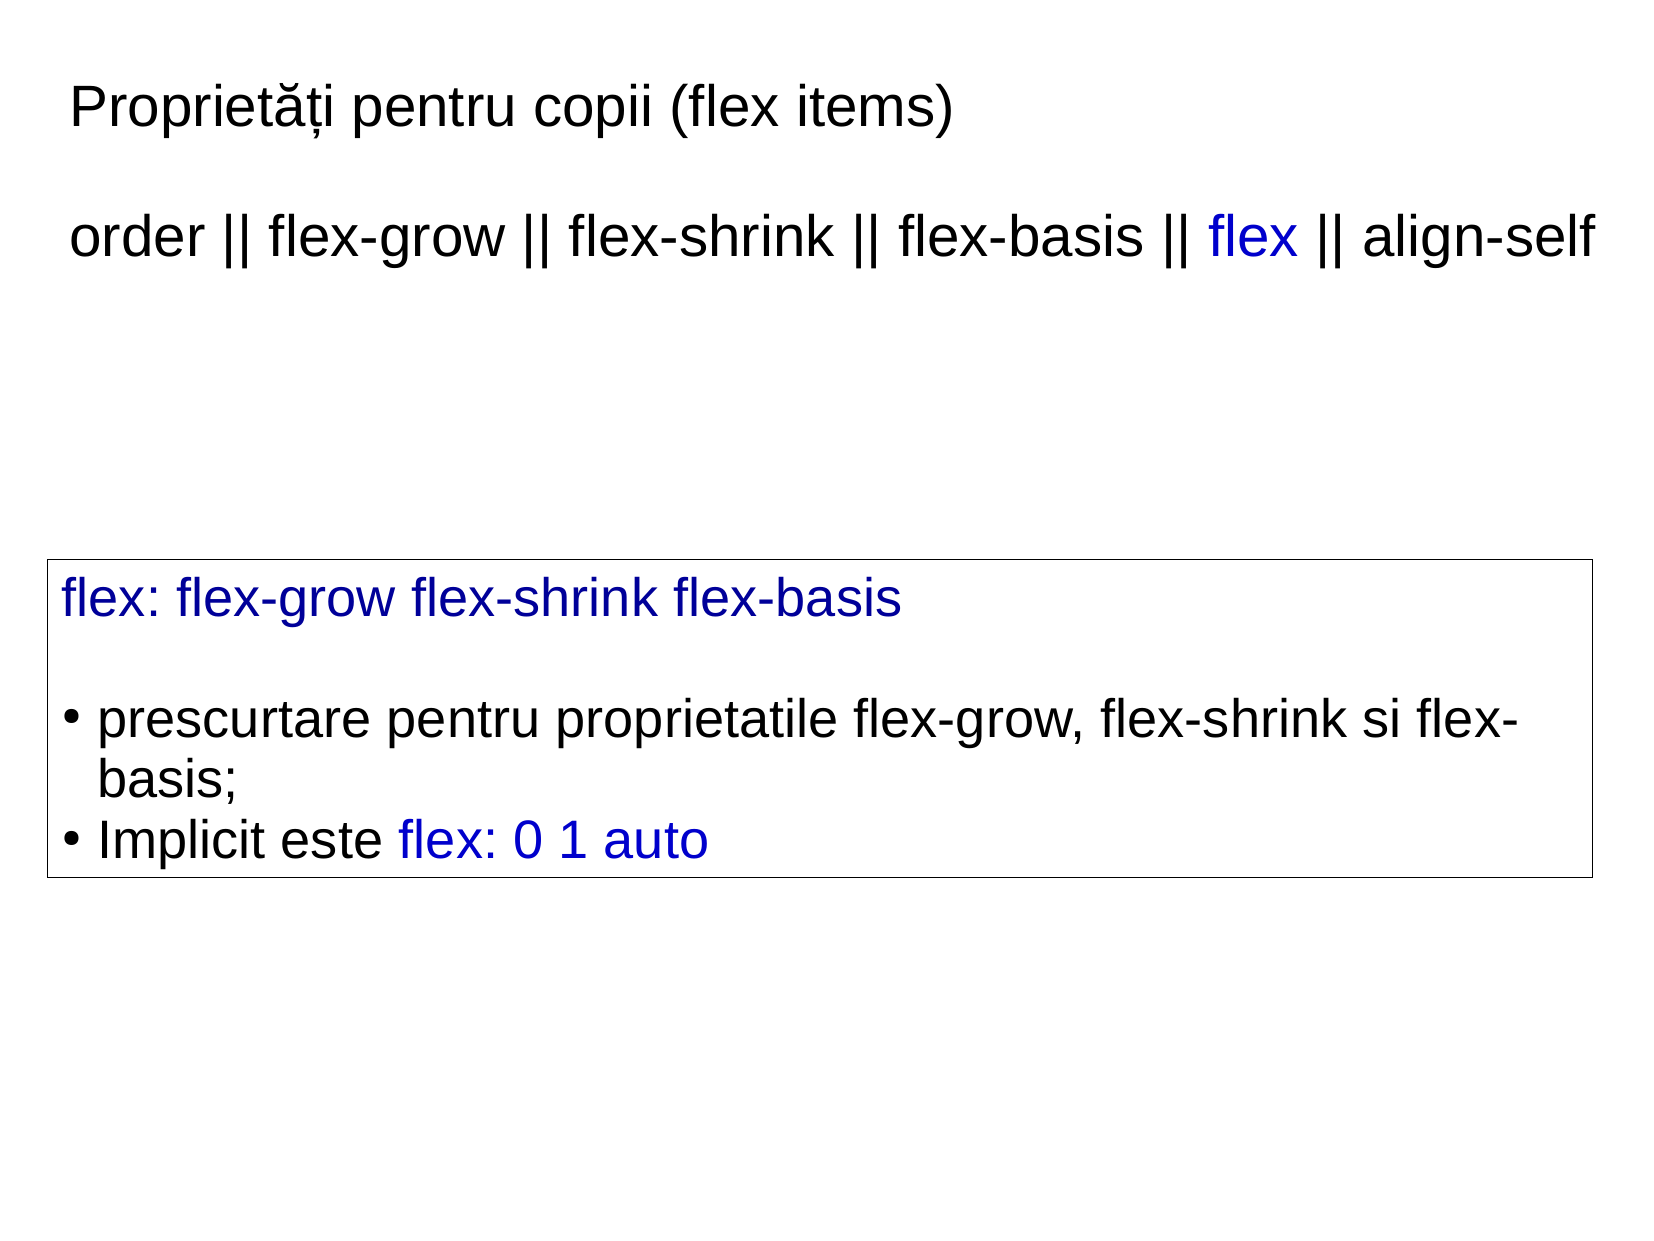

Proprietăți pentru copii (flex items)
order || flex-grow || flex-shrink || flex-basis || flex || align-self
flex: flex-grow flex-shrink flex-basis
prescurtare pentru proprietatile flex-grow, flex-shrink si flex-basis;
Implicit este flex: 0 1 auto